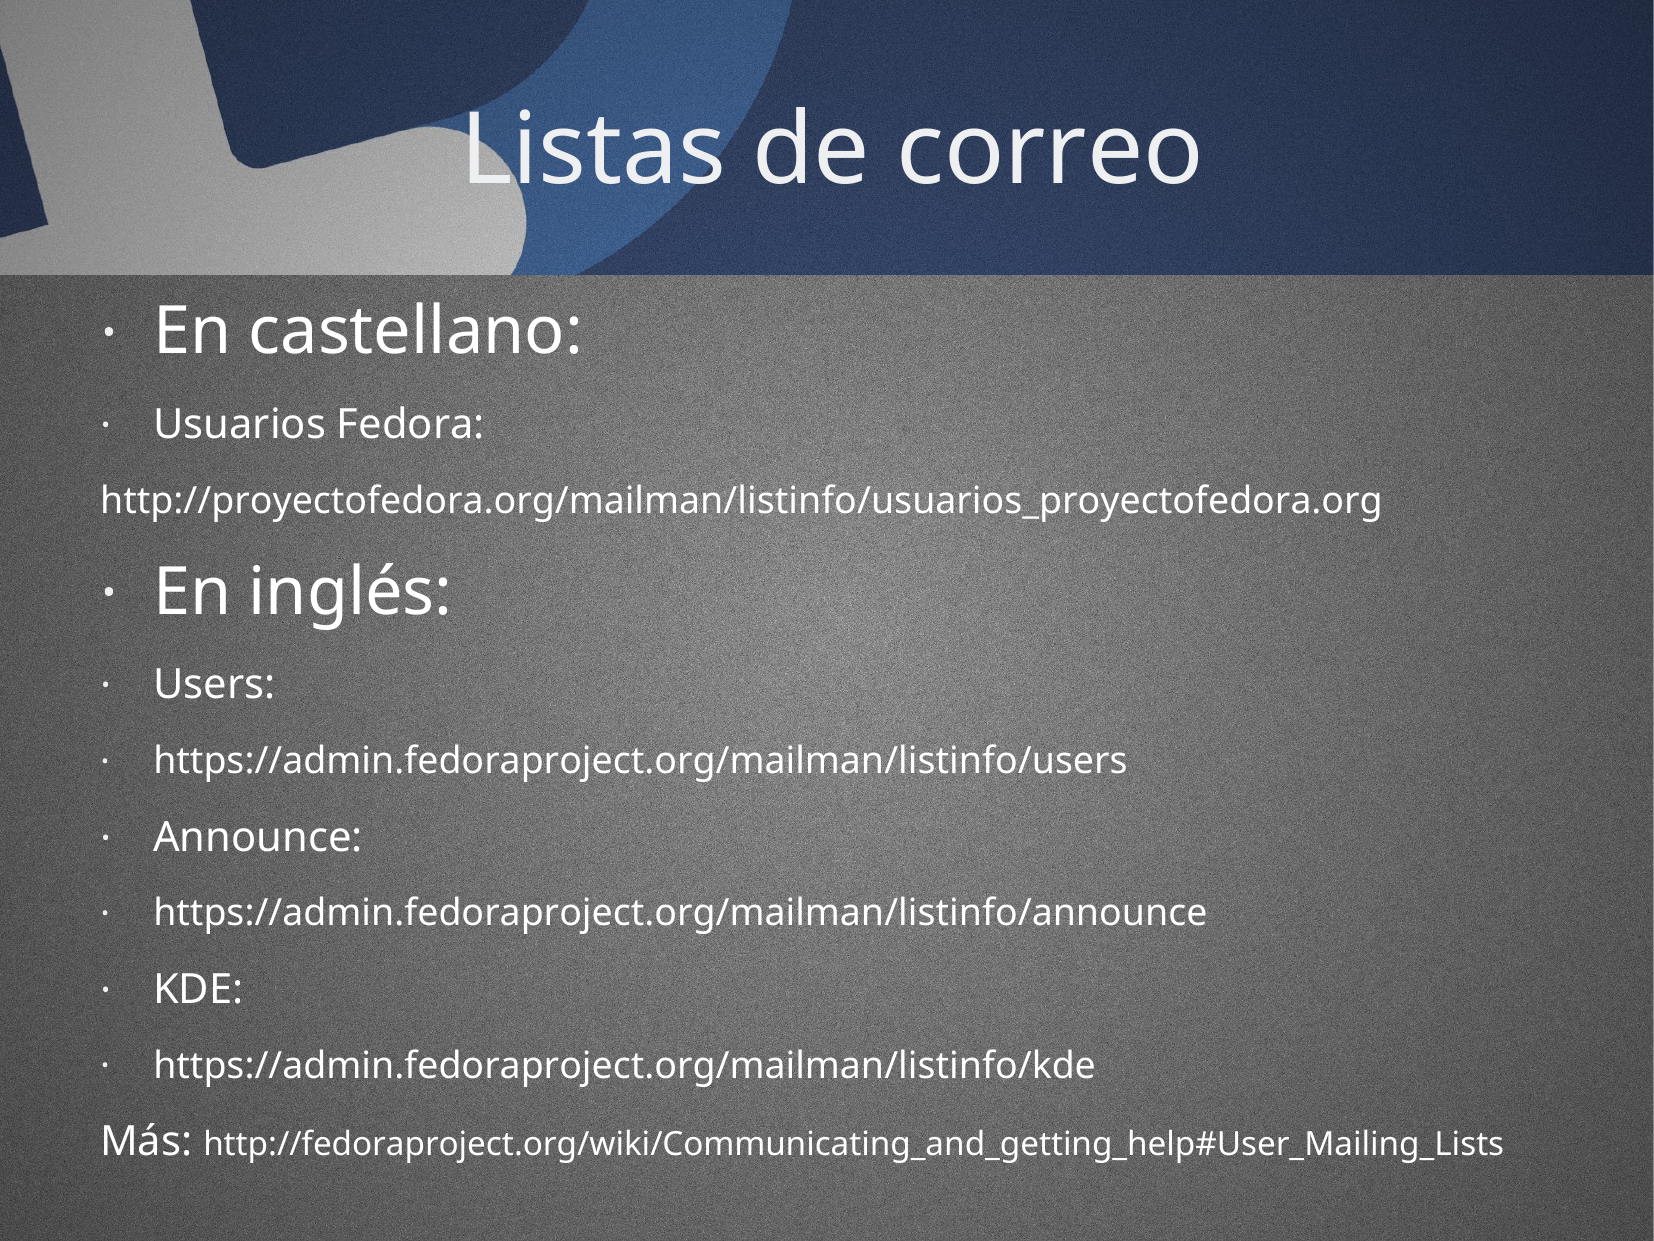

Listas de correo
En castellano:
Usuarios Fedora:
http://proyectofedora.org/mailman/listinfo/usuarios_proyectofedora.org
En inglés:
Users:
https://admin.fedoraproject.org/mailman/listinfo/users
Announce:
https://admin.fedoraproject.org/mailman/listinfo/announce
KDE:
https://admin.fedoraproject.org/mailman/listinfo/kde
Más: http://fedoraproject.org/wiki/Communicating_and_getting_help#User_Mailing_Lists